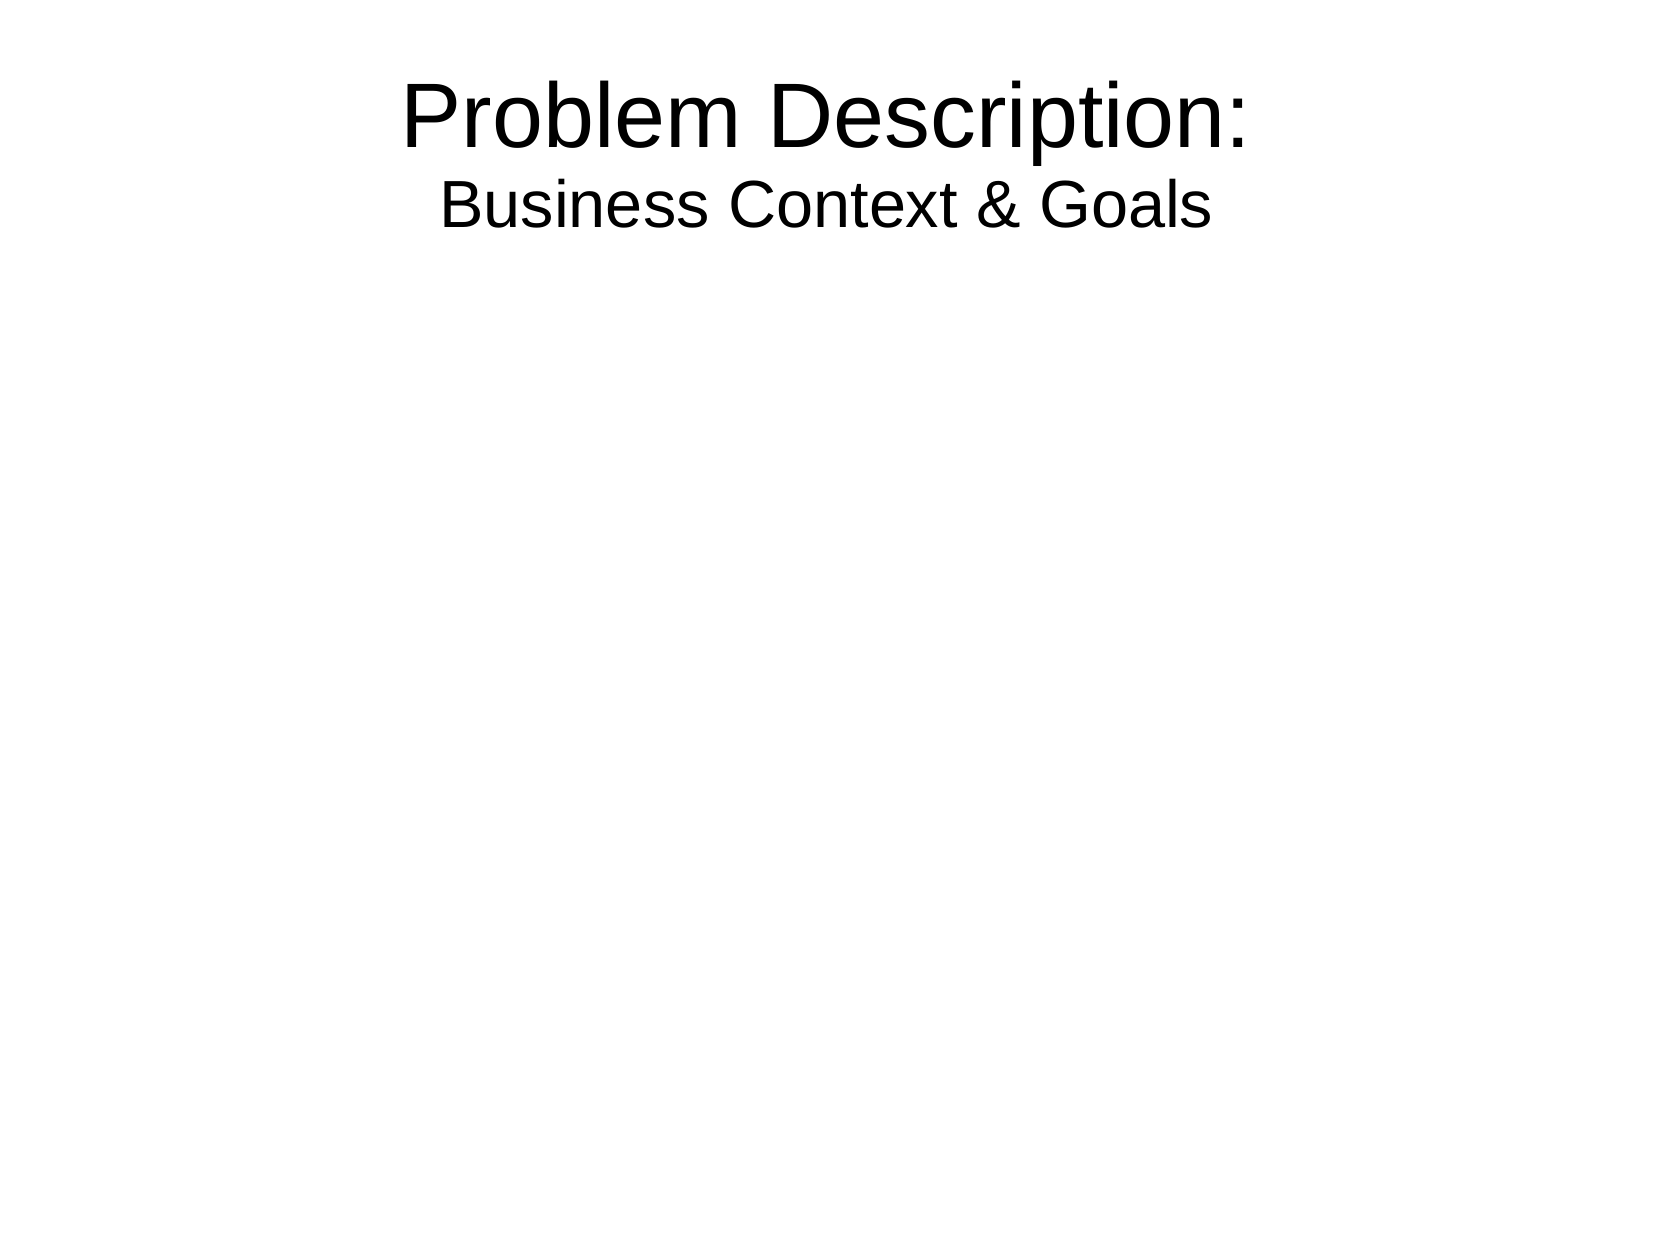

# Problem Description: Business Context & Goals